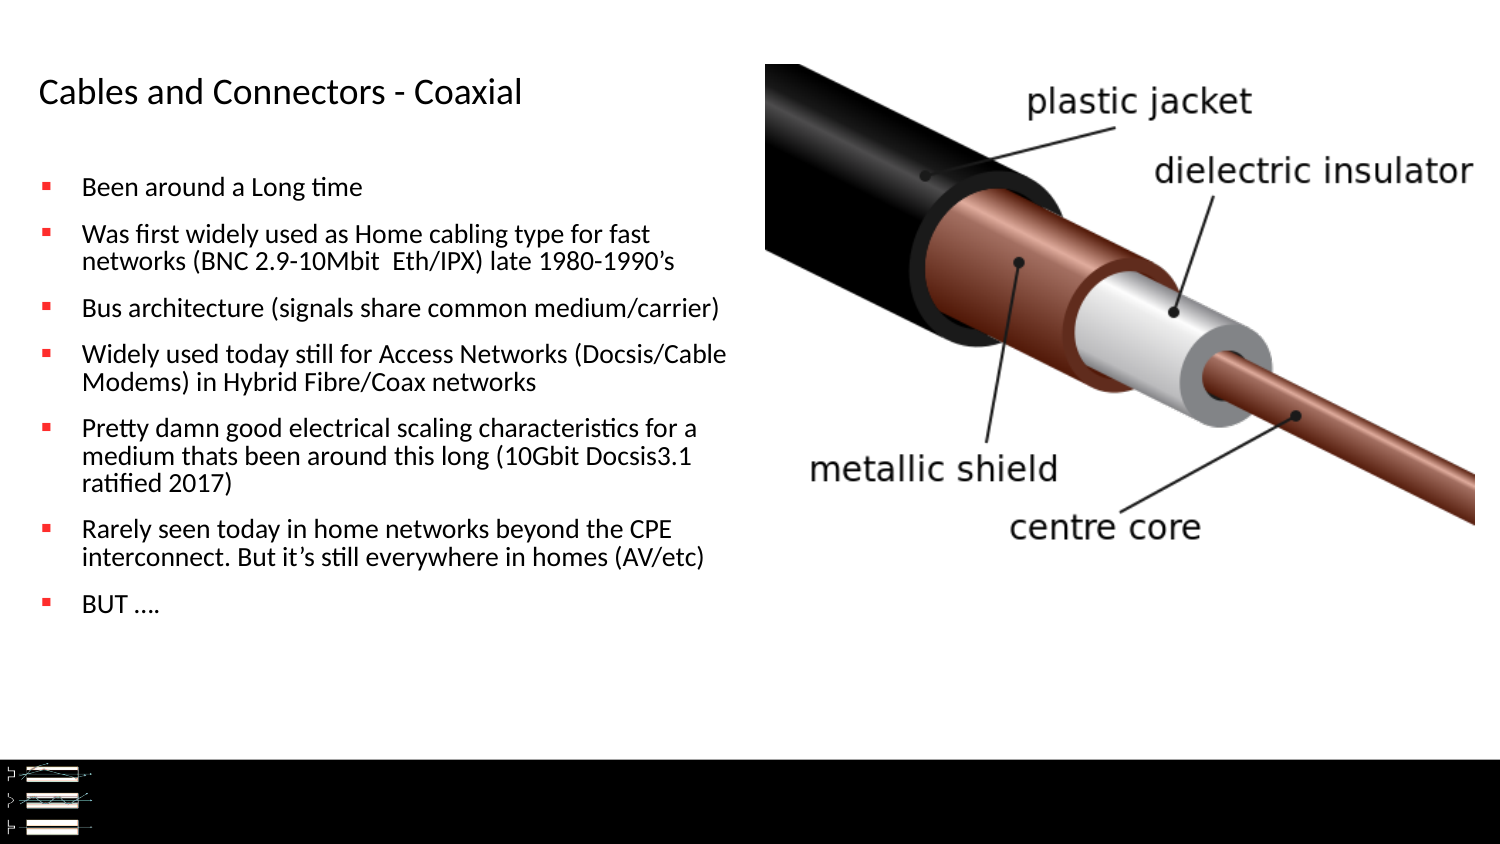

# Cables and Connectors - Coaxial
Been around a Long time
Was first widely used as Home cabling type for fast networks (BNC 2.9-10Mbit Eth/IPX) late 1980-1990’s
Bus architecture (signals share common medium/carrier)
Widely used today still for Access Networks (Docsis/Cable Modems) in Hybrid Fibre/Coax networks
Pretty damn good electrical scaling characteristics for a medium thats been around this long (10Gbit Docsis3.1 ratified 2017)
Rarely seen today in home networks beyond the CPE interconnect. But it’s still everywhere in homes (AV/etc)
BUT ….